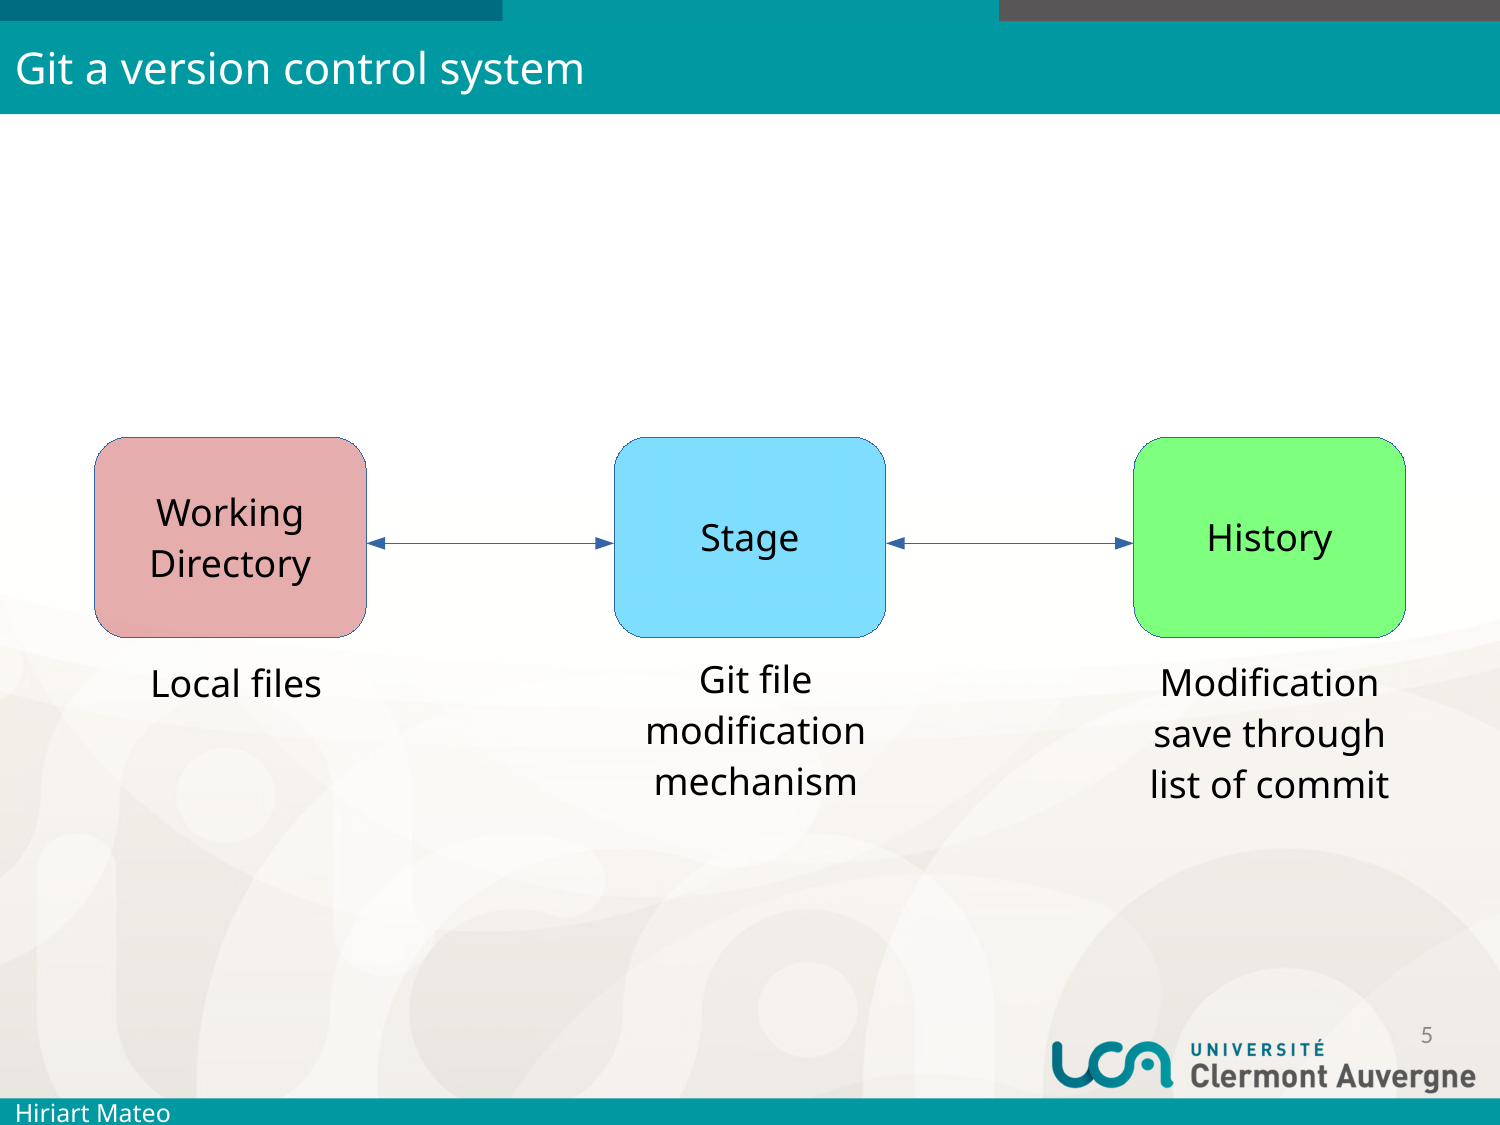

Git a version control system
Working Directory
Stage
History
Git file modification mechanism
Modification save through list of commit
Local files
5
Hiriart Mateo